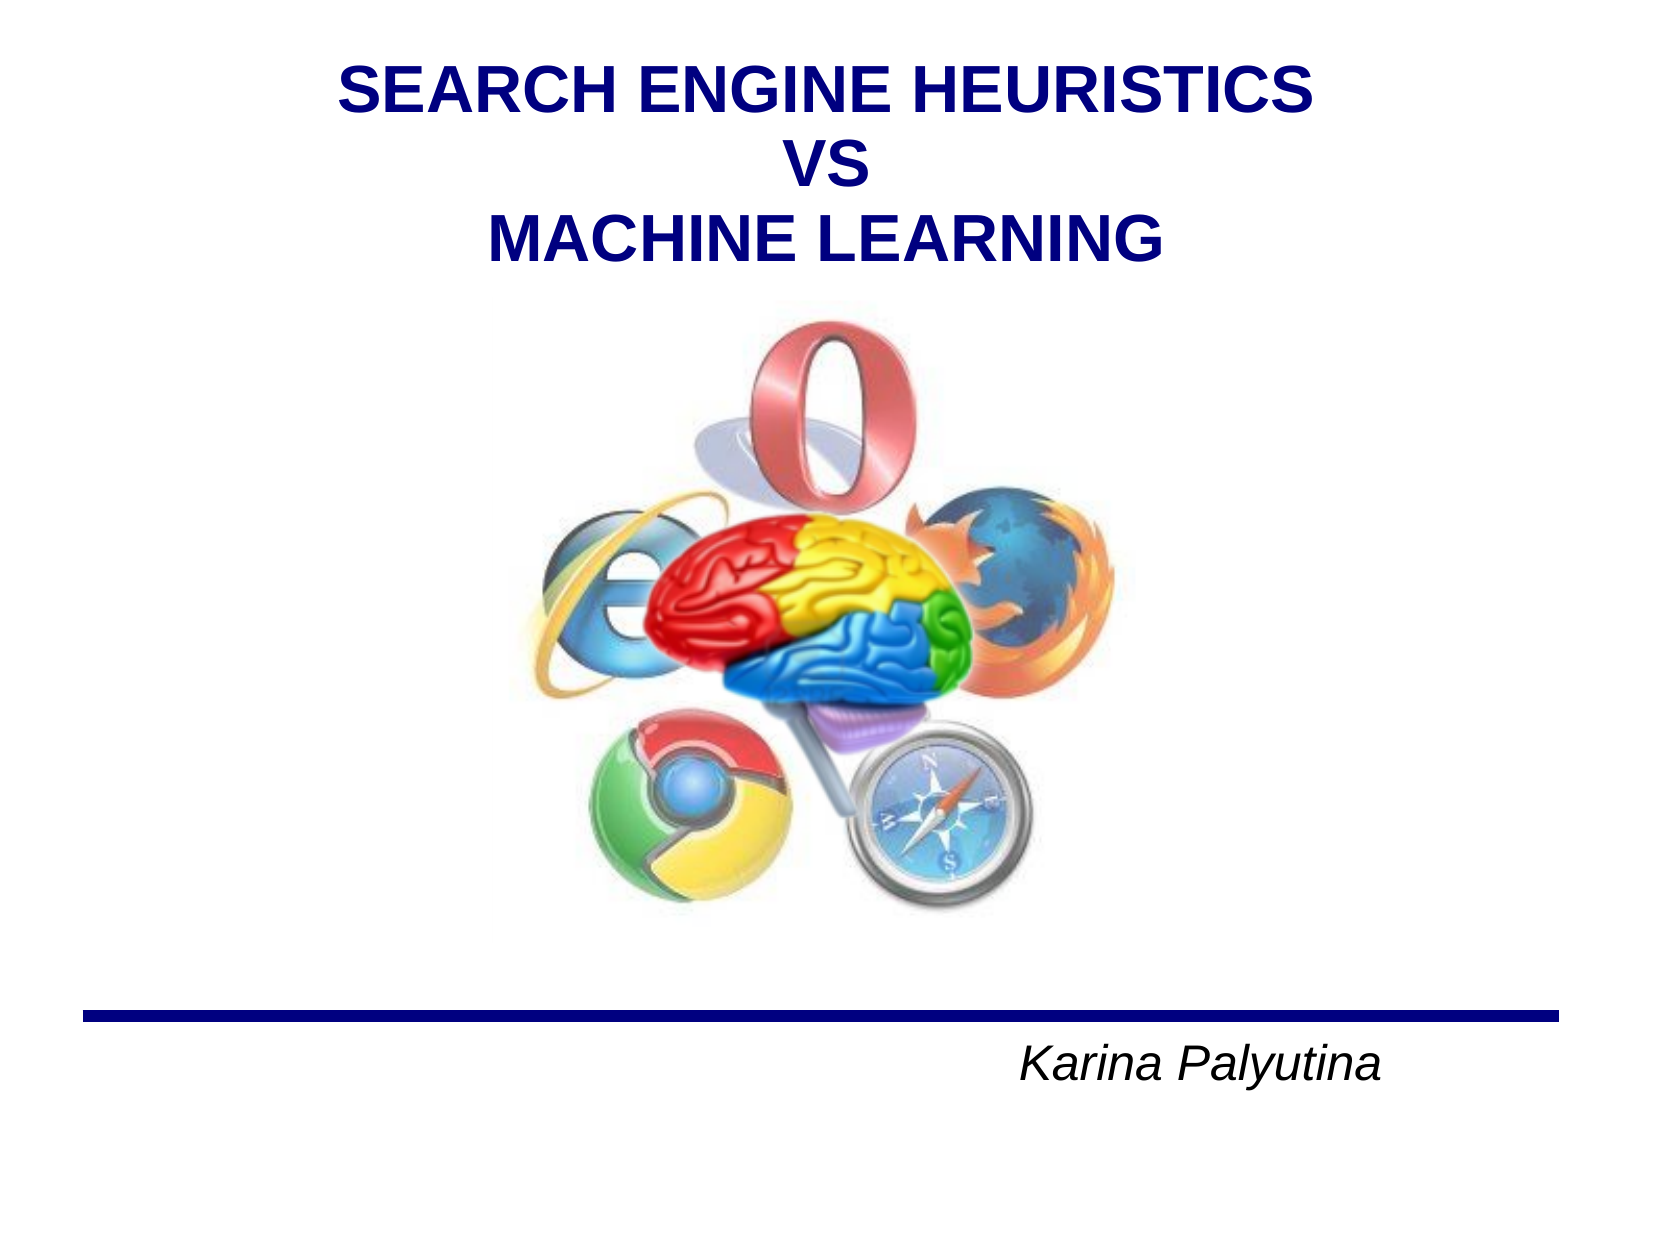

SEARCH ENGINE HEURISTICS
VS
MACHINE LEARNING
Karina Palyutina